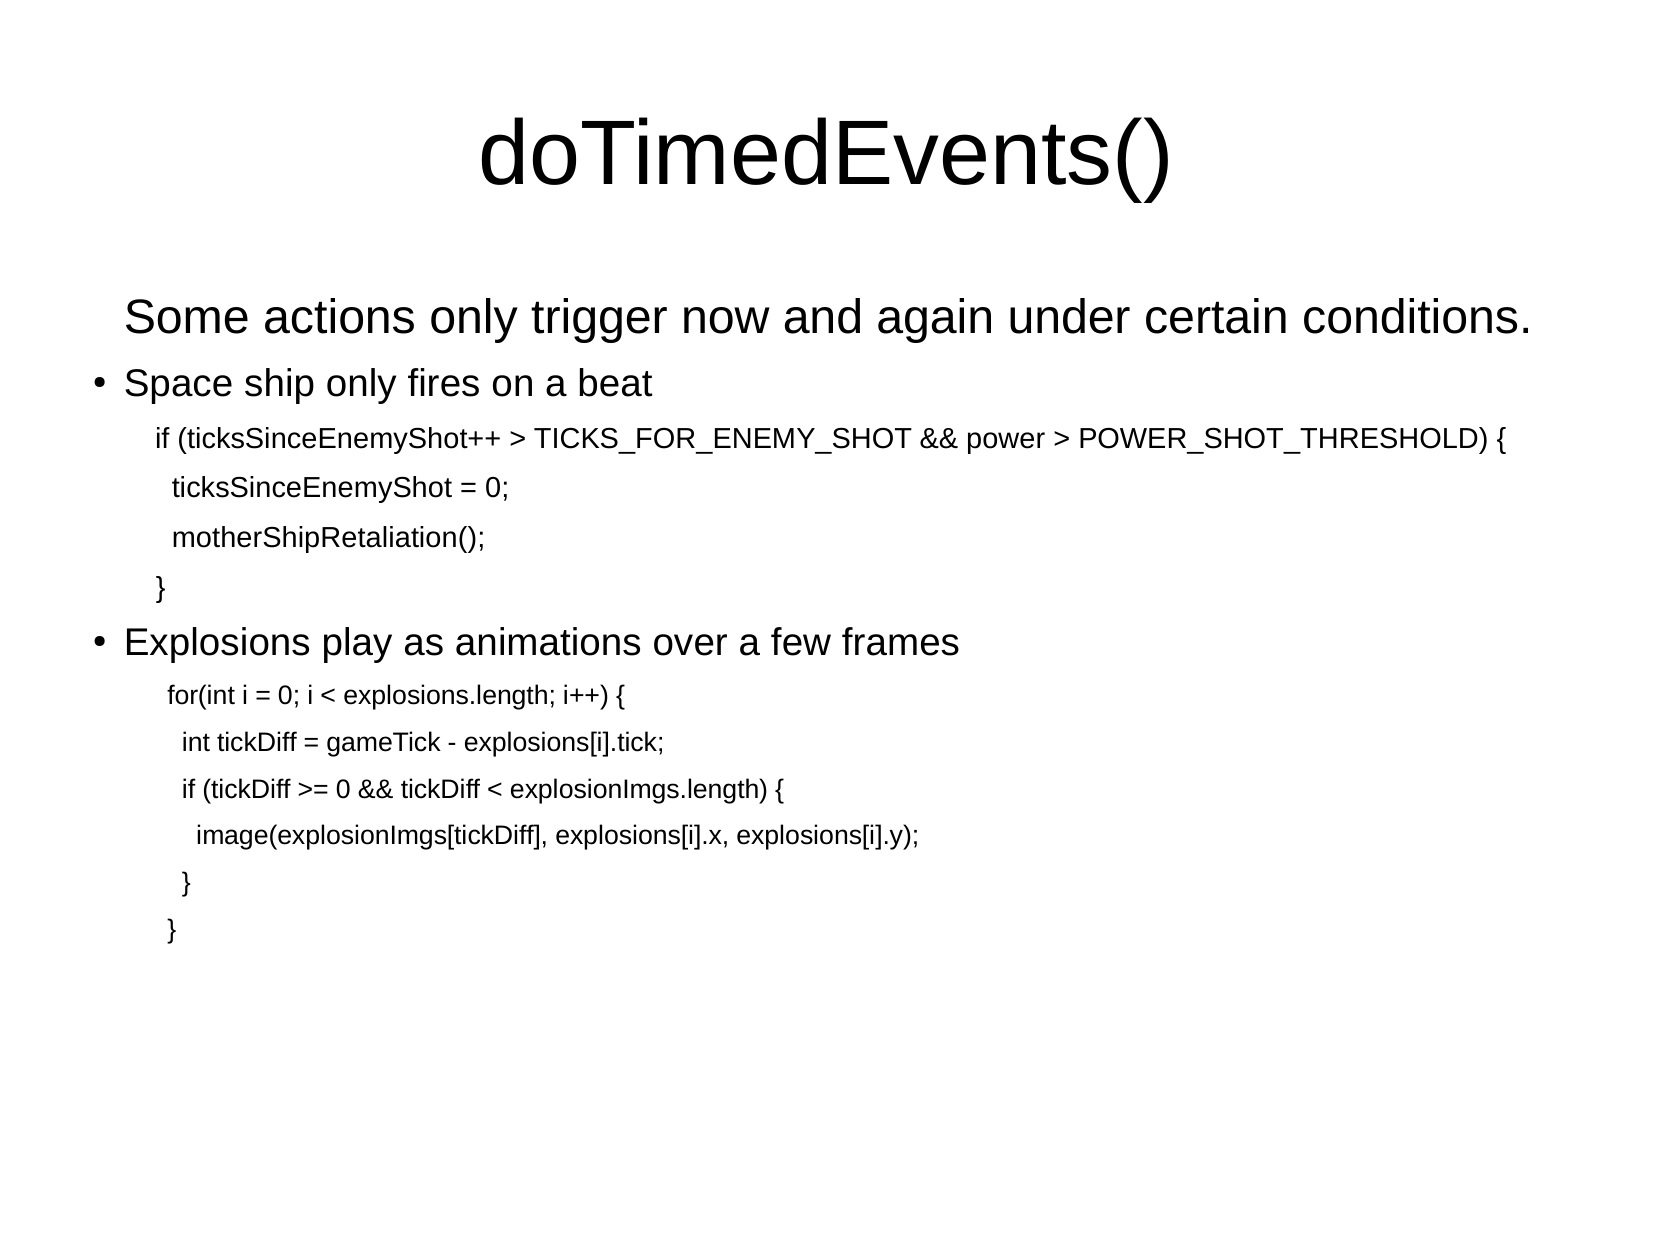

# doTimedEvents()
Some actions only trigger now and again under certain conditions.
Space ship only fires on a beat
 if (ticksSinceEnemyShot++ > TICKS_FOR_ENEMY_SHOT && power > POWER_SHOT_THRESHOLD) {
 ticksSinceEnemyShot = 0;
 motherShipRetaliation();
 }
Explosions play as animations over a few frames
 for(int i = 0; i < explosions.length; i++) {
 int tickDiff = gameTick - explosions[i].tick;
 if (tickDiff >= 0 && tickDiff < explosionImgs.length) {
 image(explosionImgs[tickDiff], explosions[i].x, explosions[i].y);
 }
 }